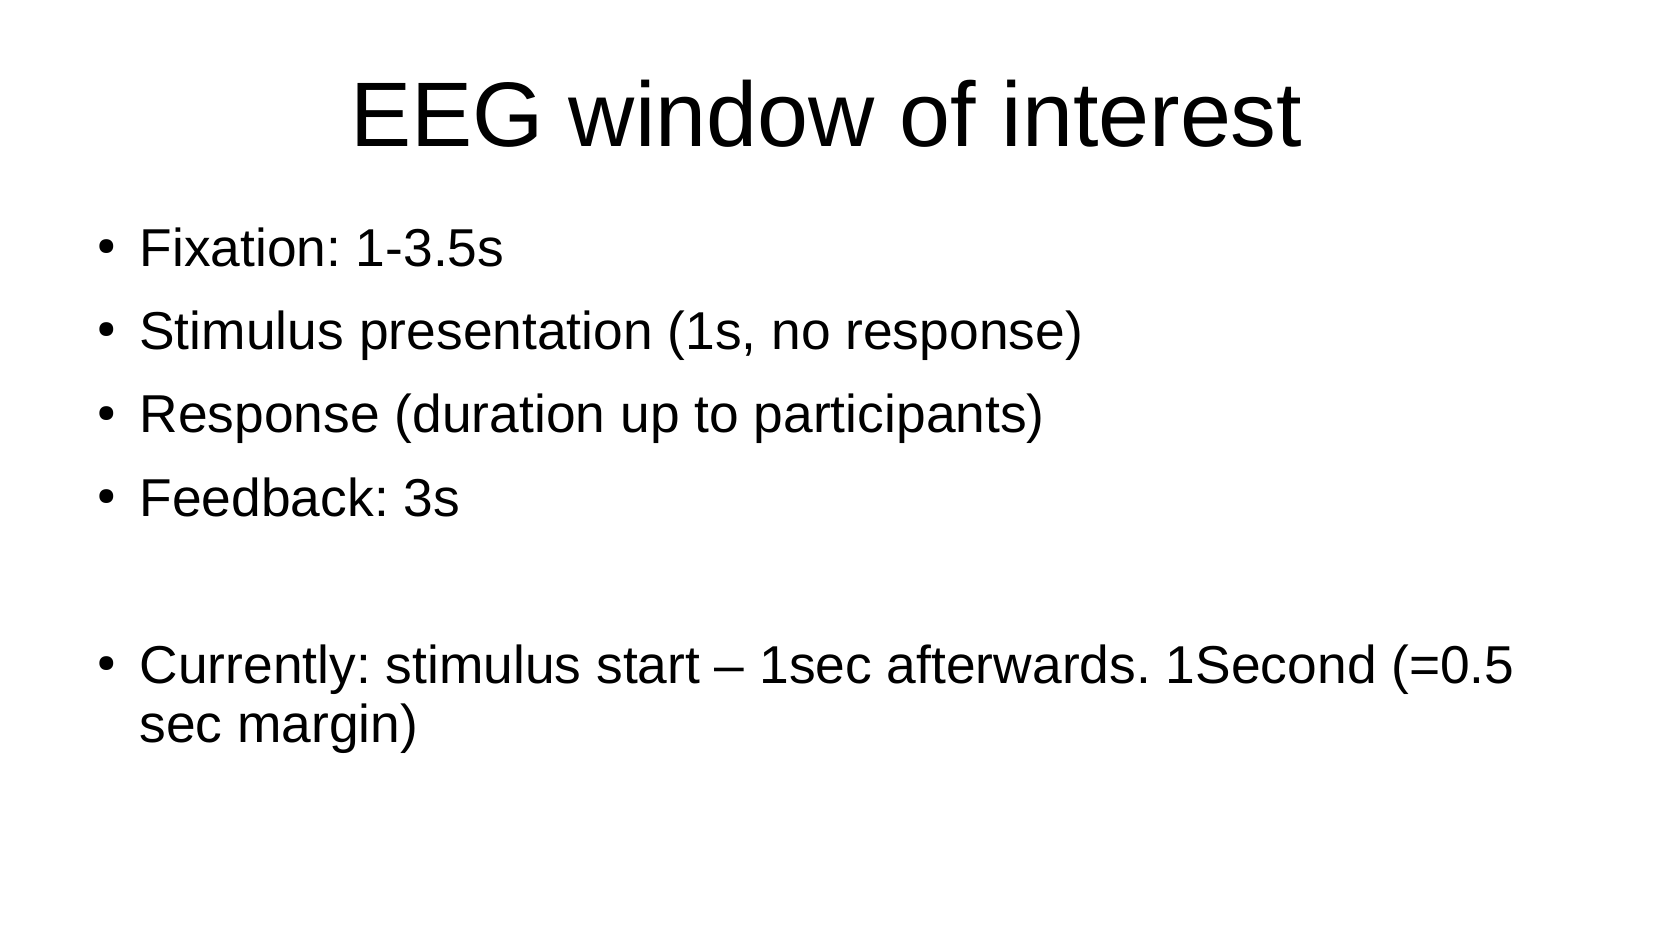

# EEG window of interest
Fixation: 1-3.5s
Stimulus presentation (1s, no response)
Response (duration up to participants)
Feedback: 3s
Currently: stimulus start – 1sec afterwards. 1Second (=0.5 sec margin)